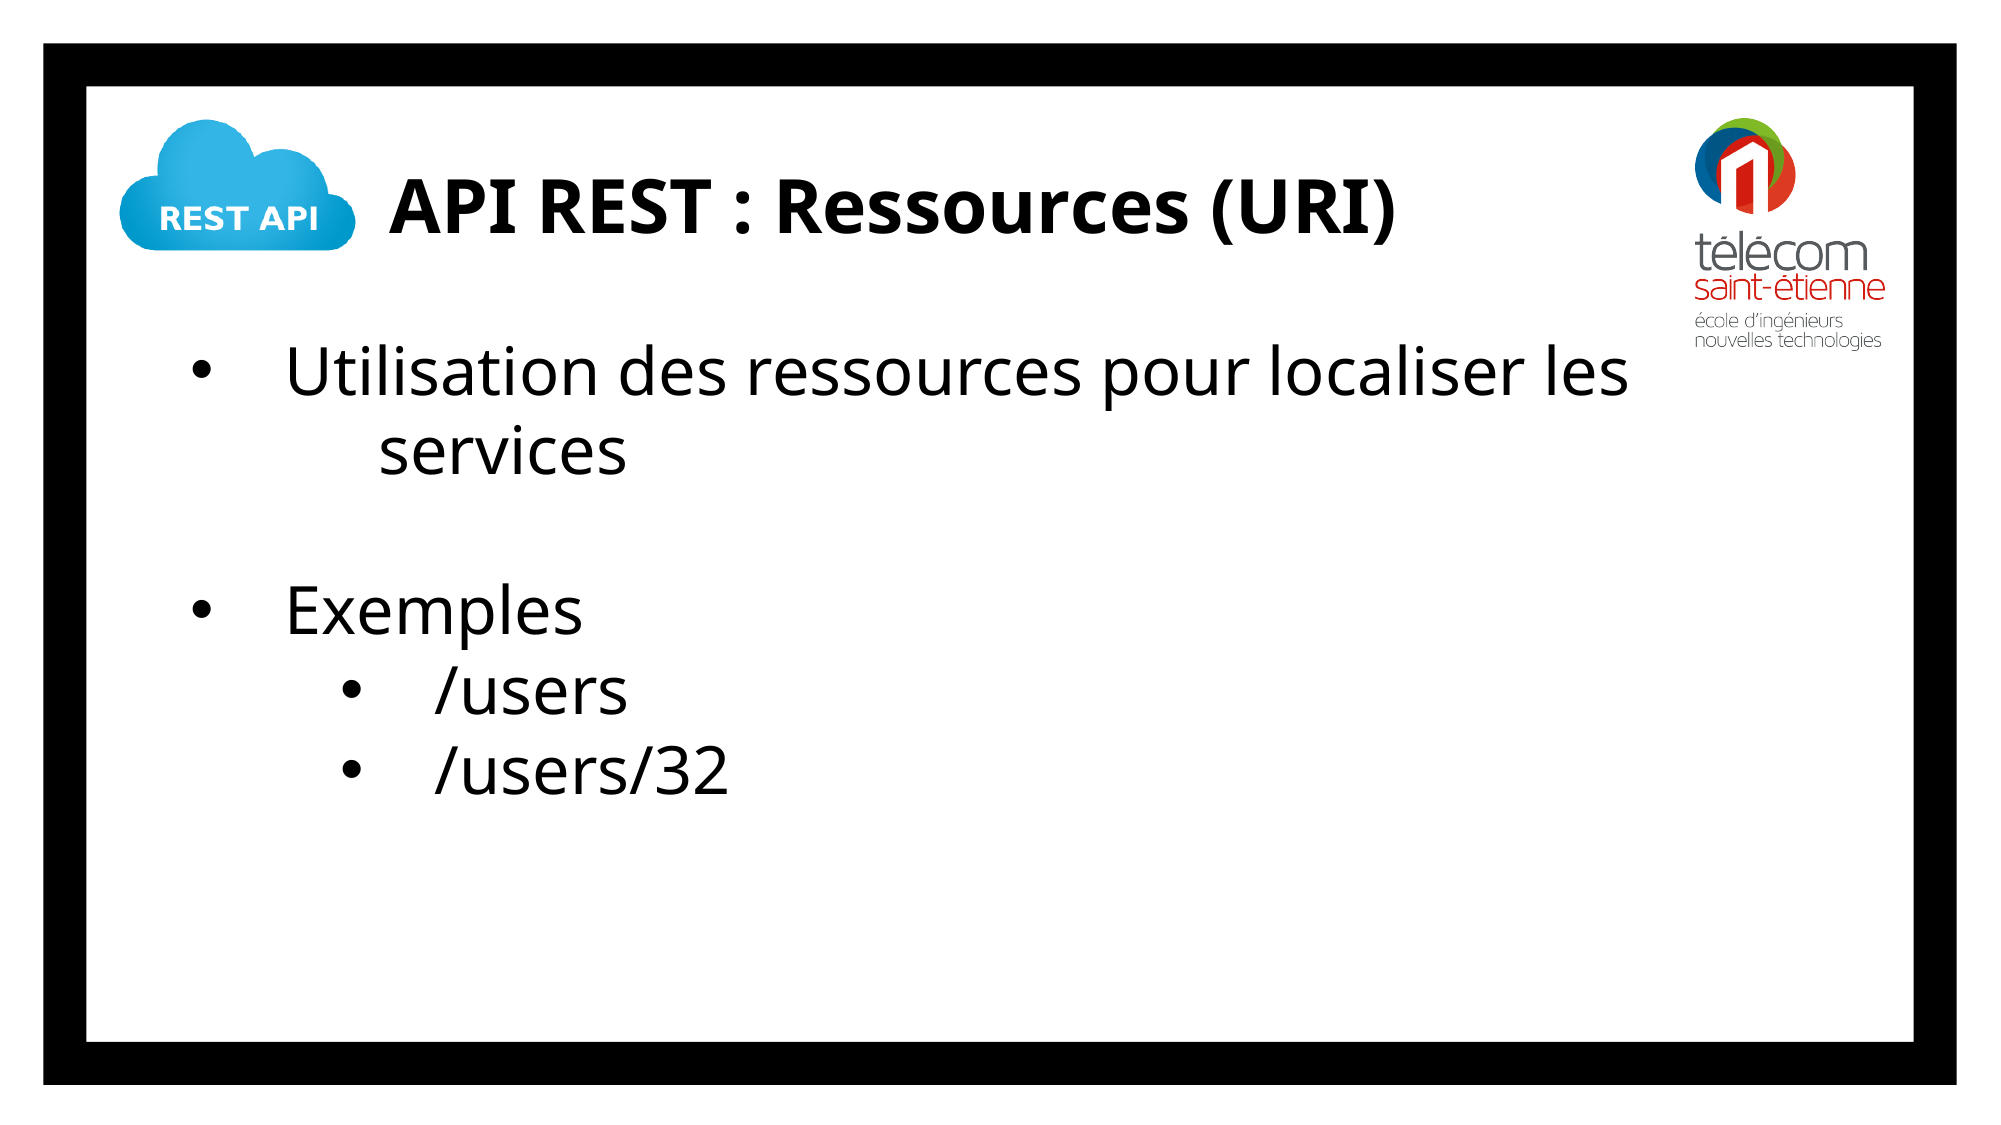

# API REST : Ressources (URI)
Utilisation des ressources pour localiser les services
Exemples
/users
/users/32